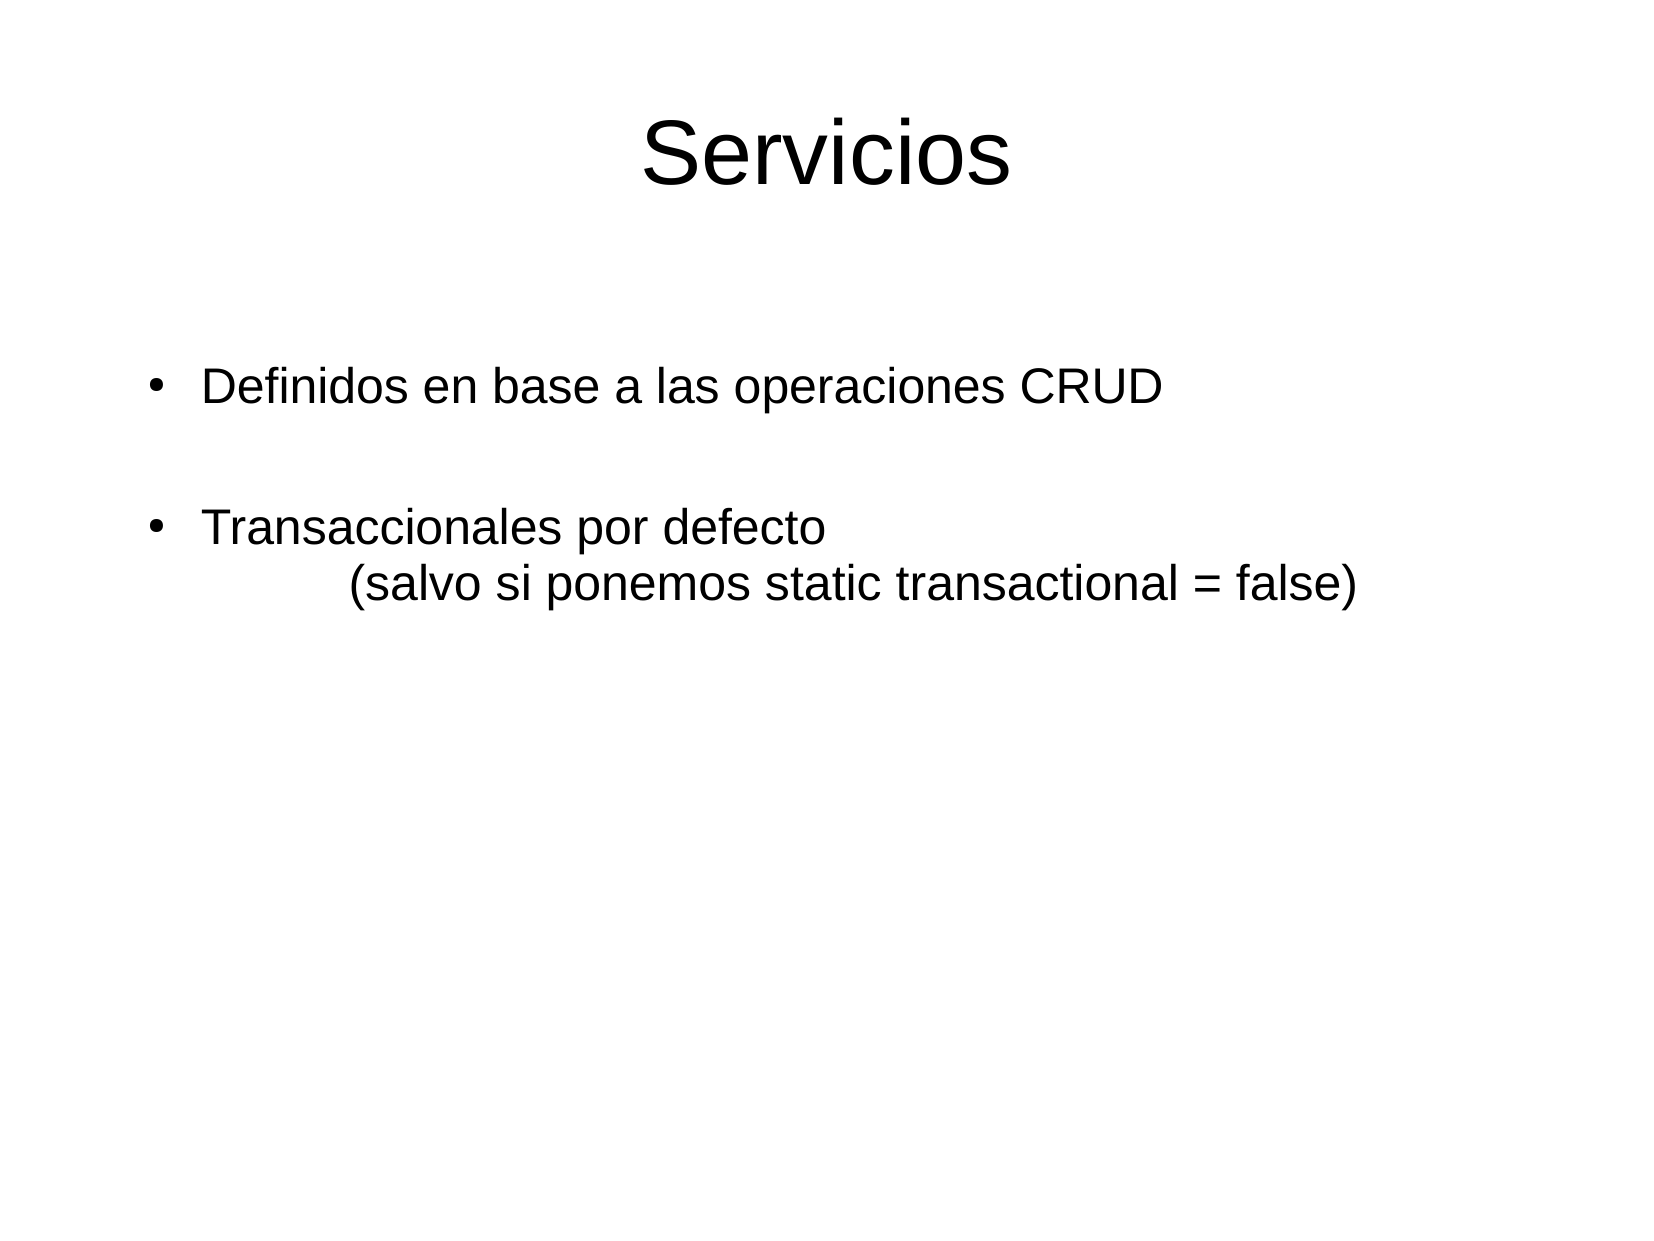

# Servicios
Definidos en base a las operaciones CRUD
Transaccionales por defecto
		(salvo si ponemos static transactional = false)